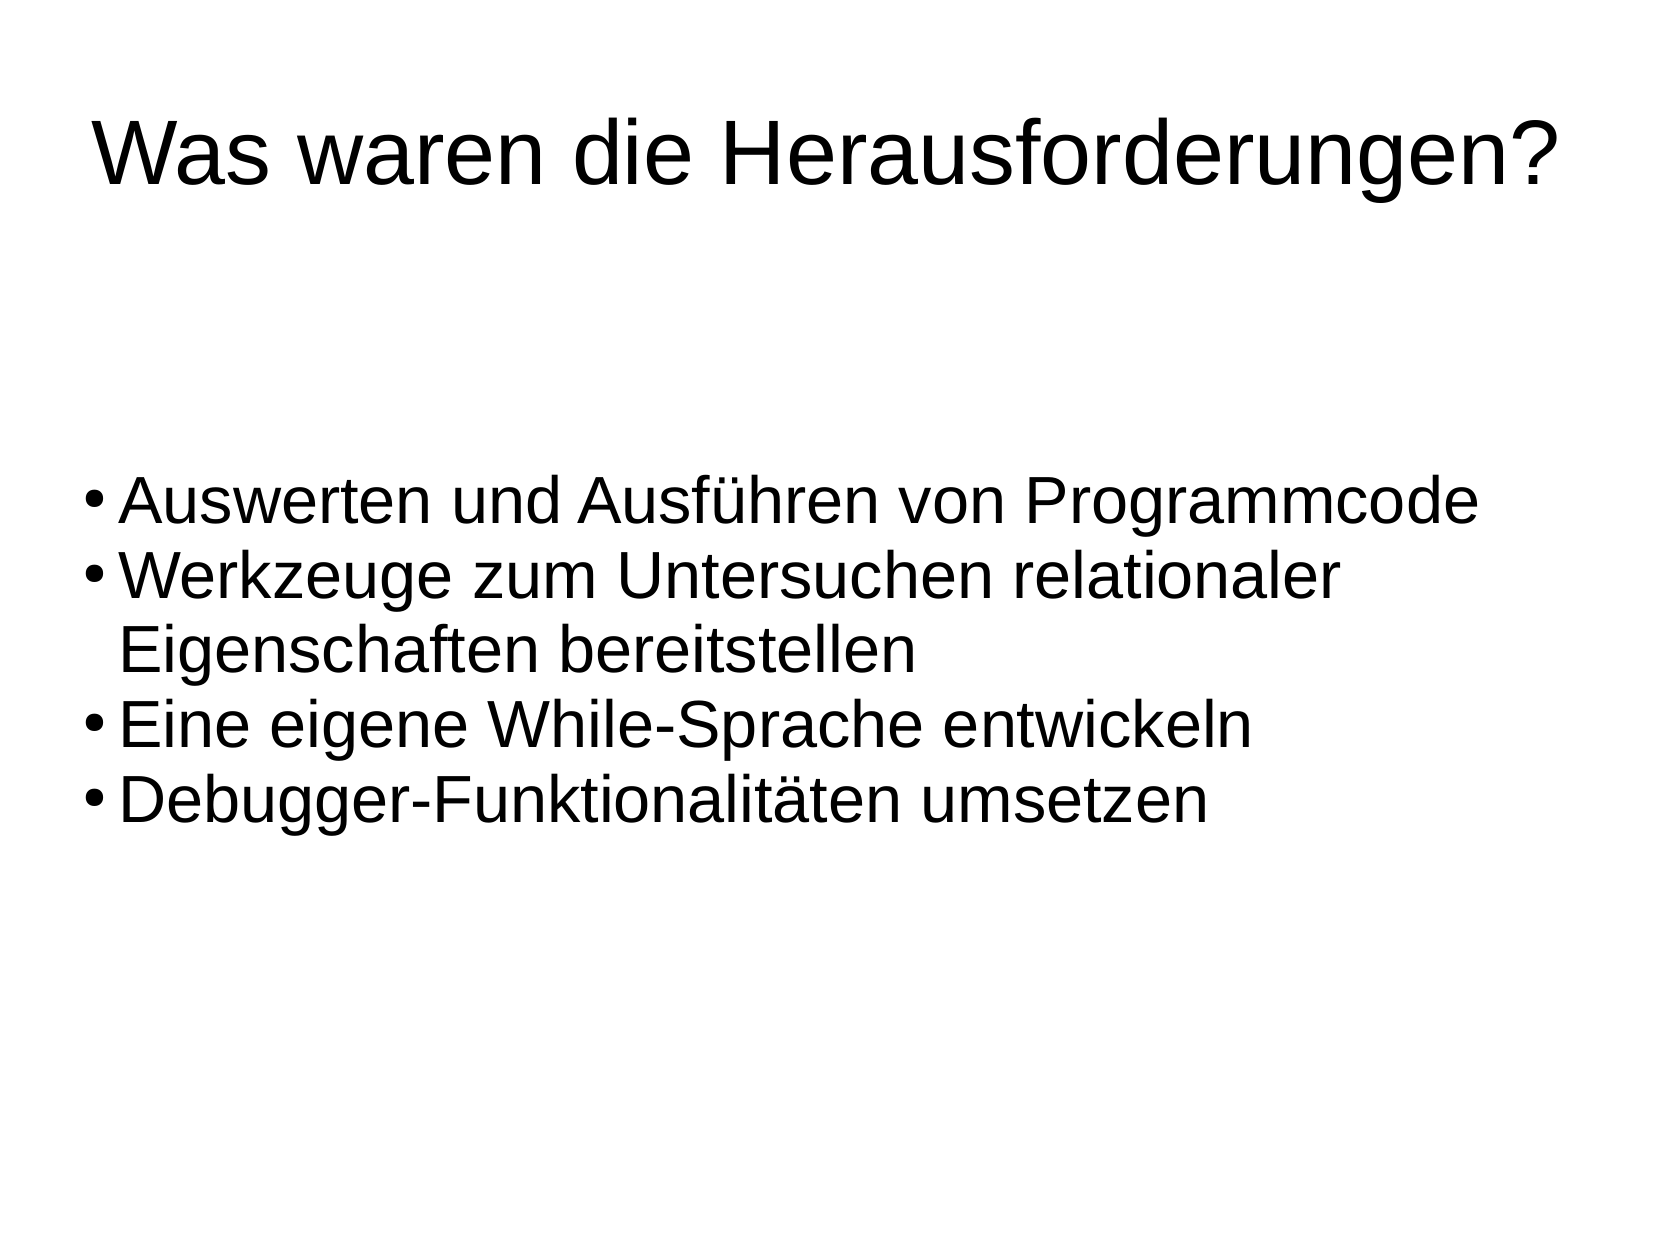

Was waren die Herausforderungen?
# Auswerten und Ausführen von Programmcode
Werkzeuge zum Untersuchen relationaler Eigenschaften bereitstellen
Eine eigene While-Sprache entwickeln
Debugger-Funktionalitäten umsetzen